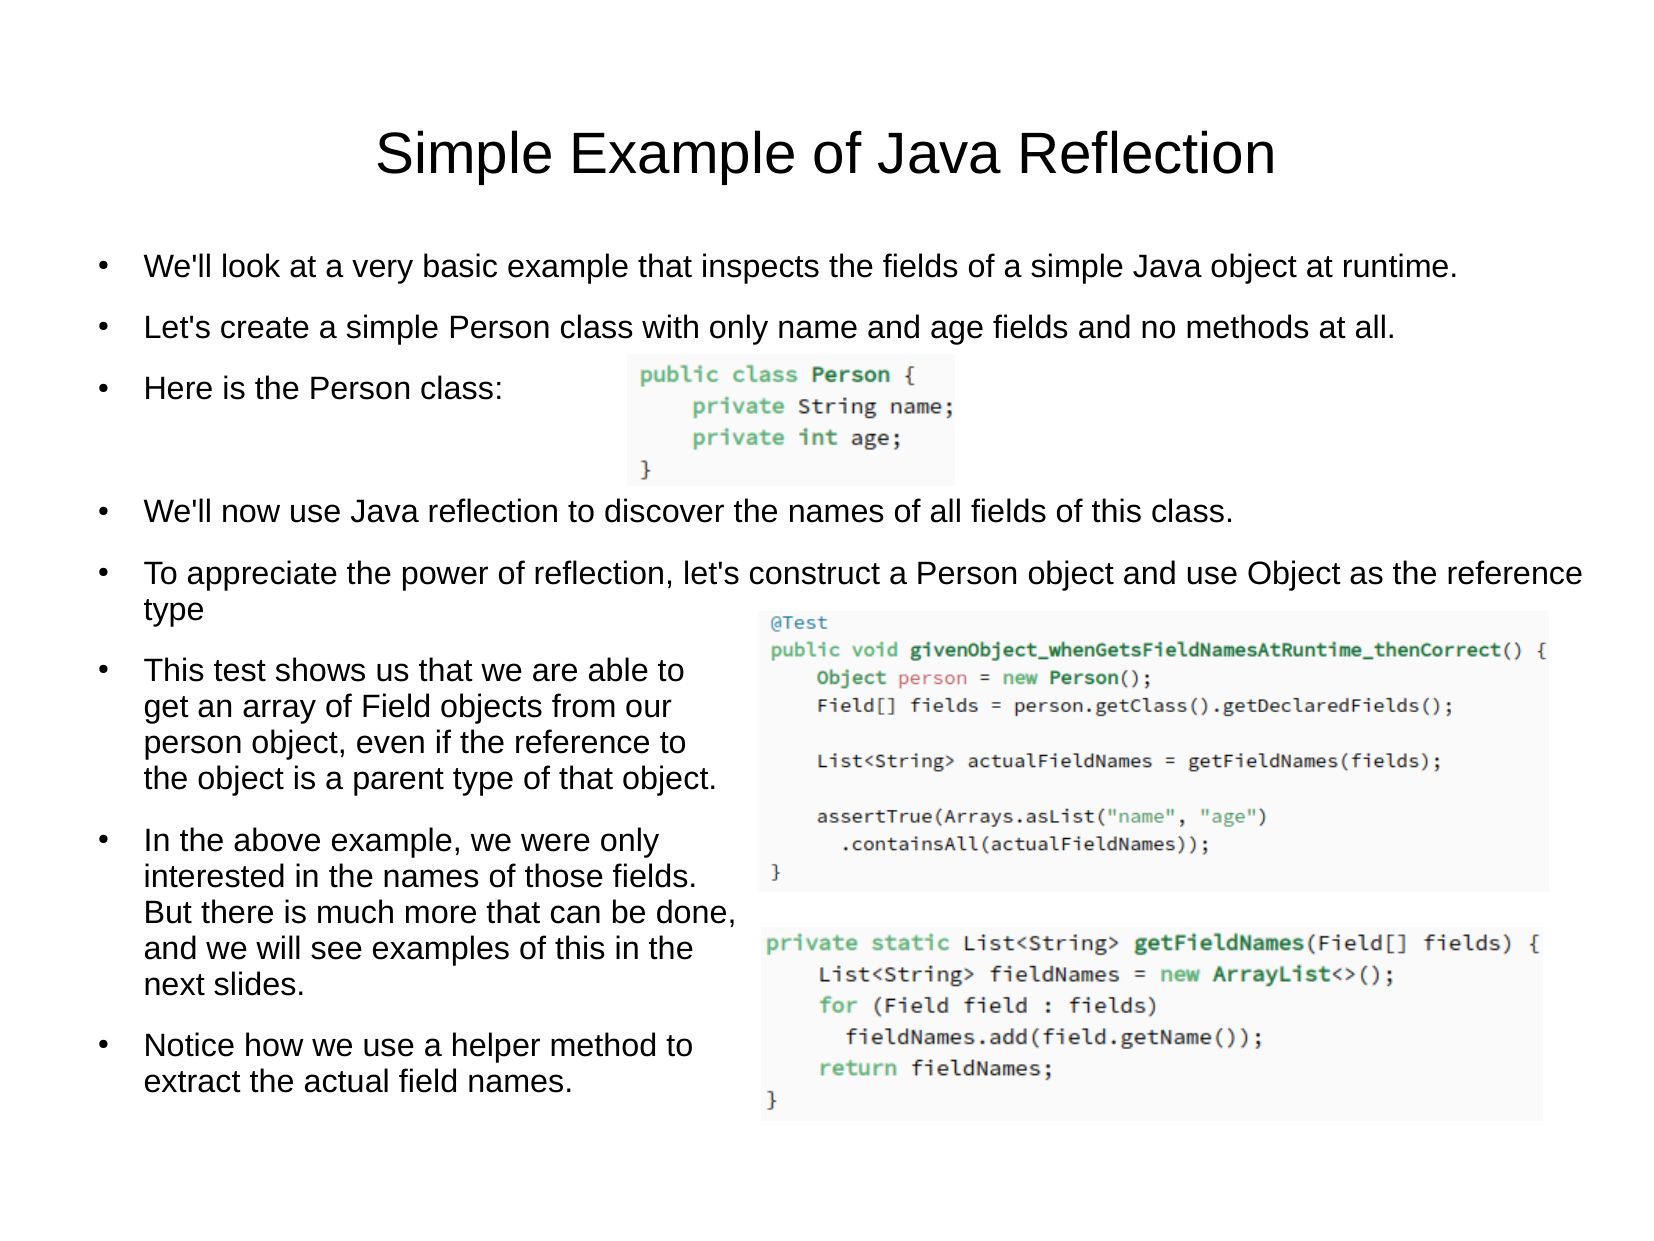

# Simple Example of Java Reflection
We'll look at a very basic example that inspects the fields of a simple Java object at runtime.
Let's create a simple Person class with only name and age fields and no methods at all.
Here is the Person class:
We'll now use Java reflection to discover the names of all fields of this class.
To appreciate the power of reflection, let's construct a Person object and use Object as the reference type
This test shows us that we are able to
get an array of Field objects from our
person object, even if the reference to
the object is a parent type of that object.
In the above example, we were only
interested in the names of those fields.
But there is much more that can be done,
and we will see examples of this in the
next slides.
Notice how we use a helper method to
extract the actual field names.